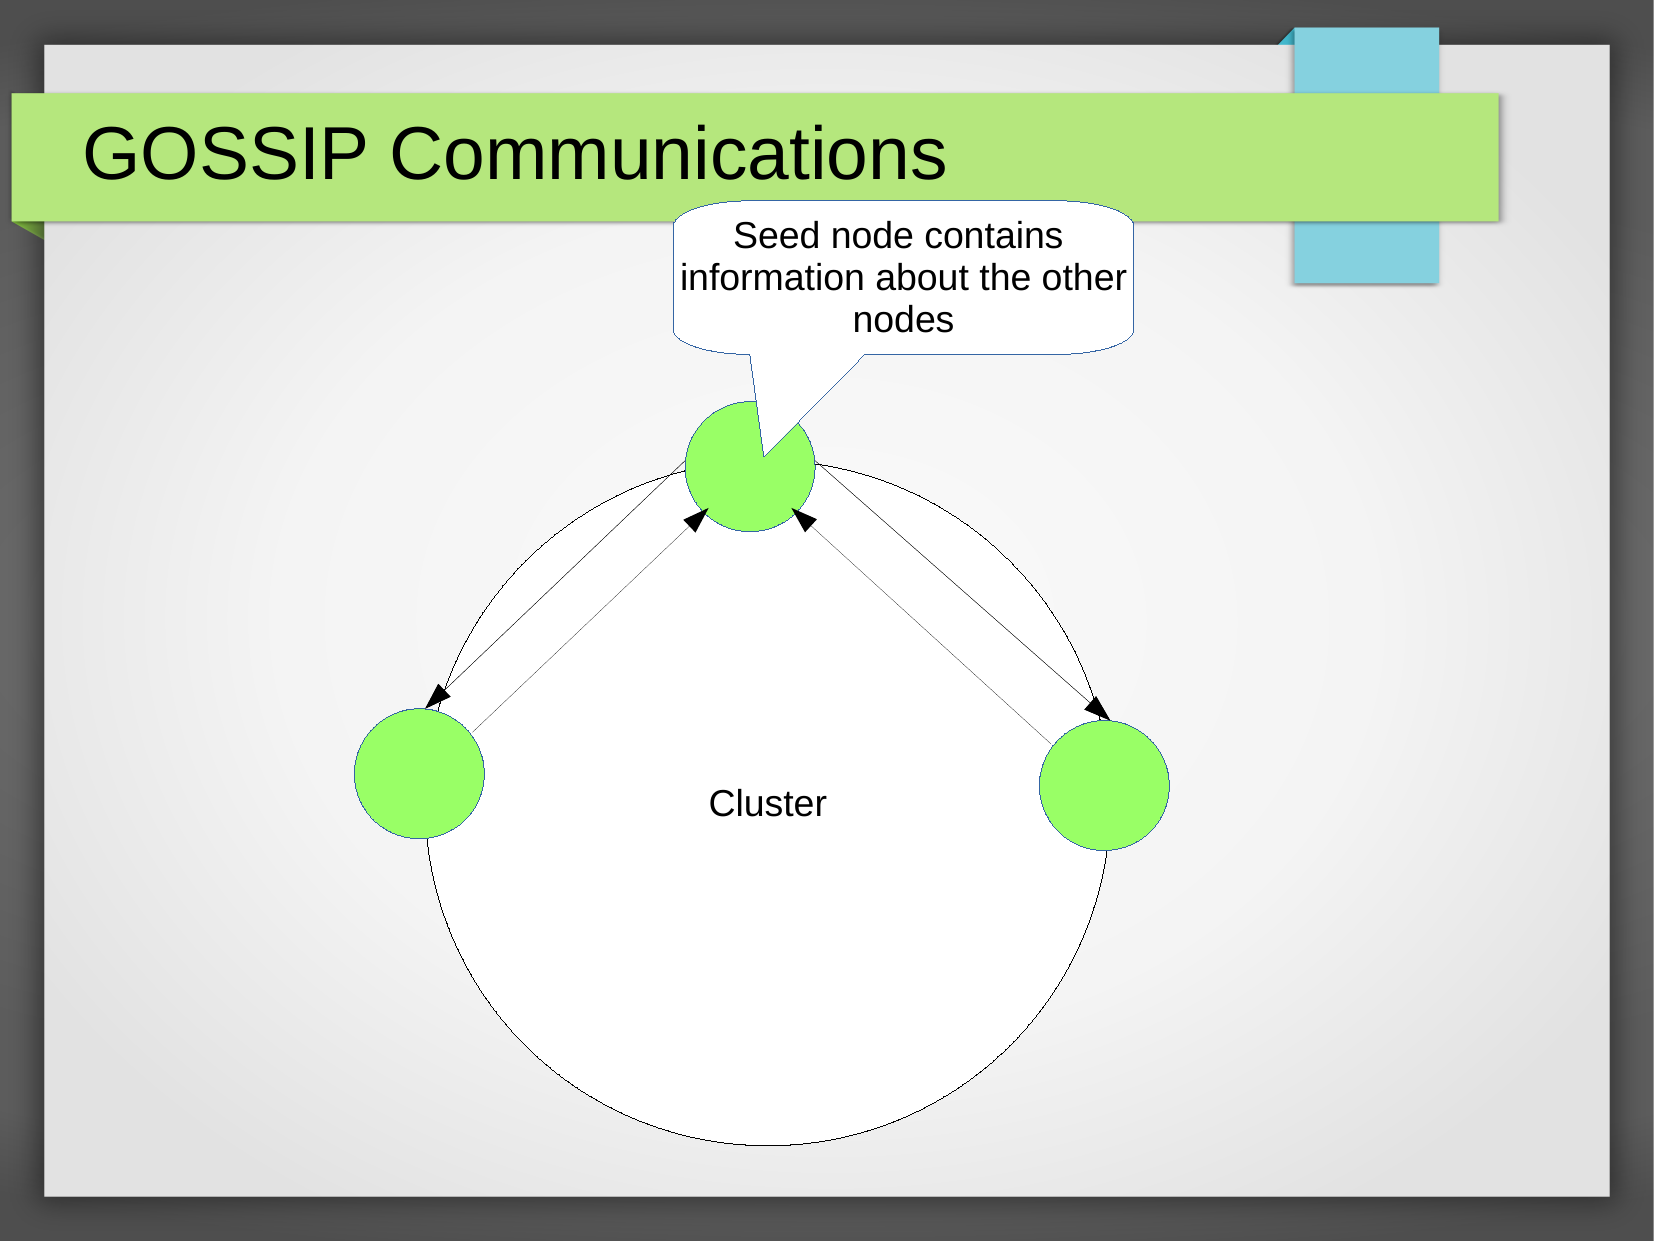

# GOSSIP Communications
Seed node contains
information about the other
nodes
Cluster